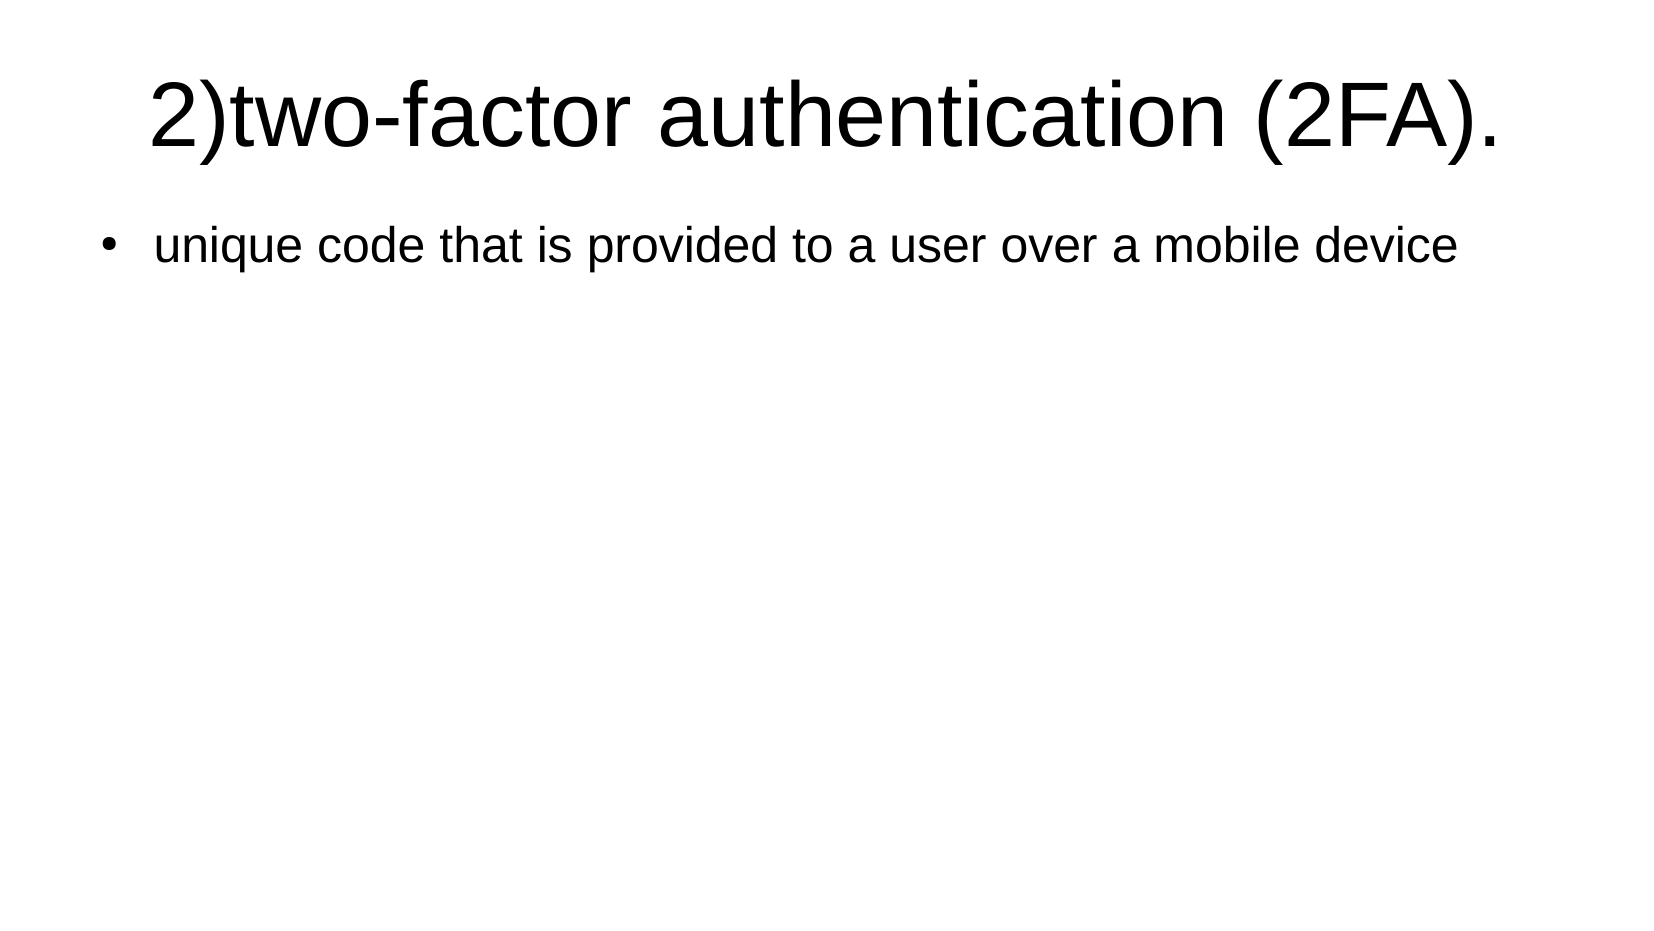

# 2)two-factor authentication (2FA).
unique code that is provided to a user over a mobile device